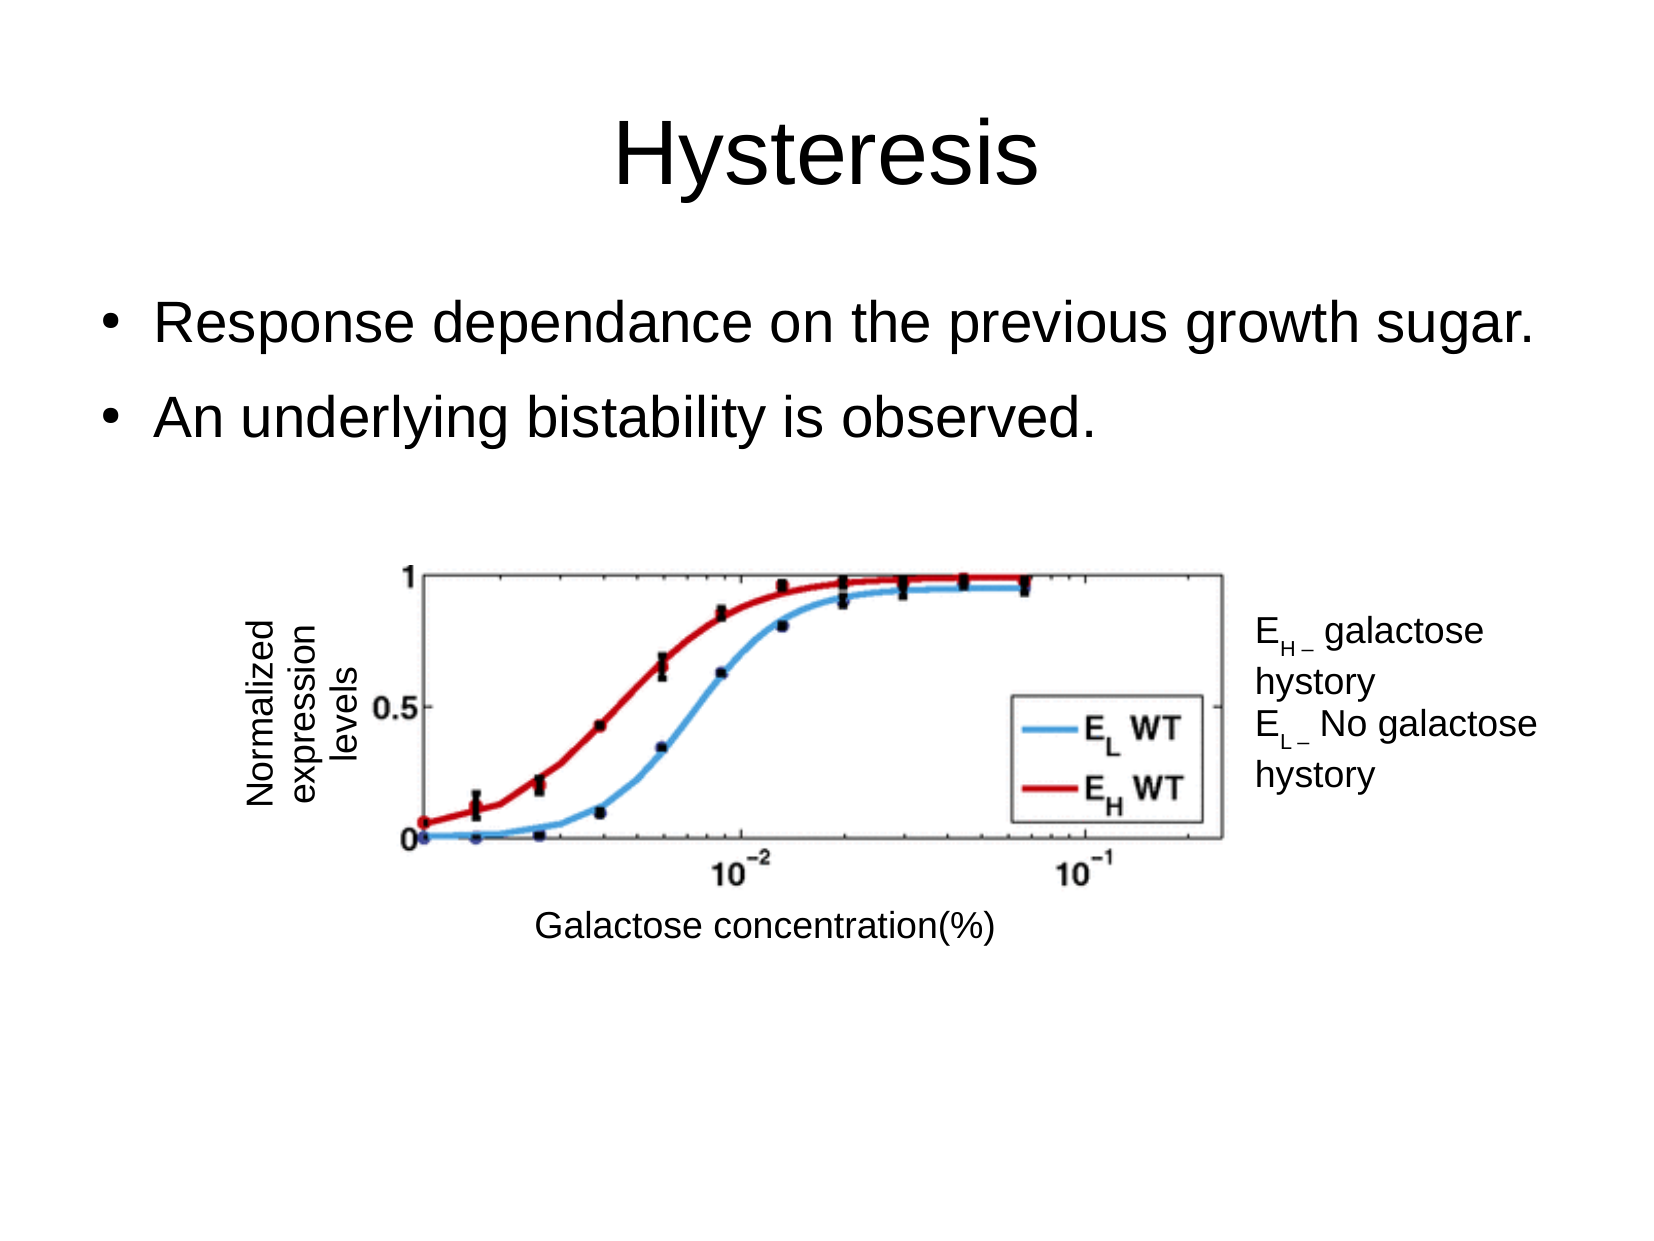

# Hysteresis
Response dependance on the previous growth sugar.
An underlying bistability is observed.
EH – galactose hystory
EL – No galactose hystory
Normalized expression levels
Galactose concentration(%)